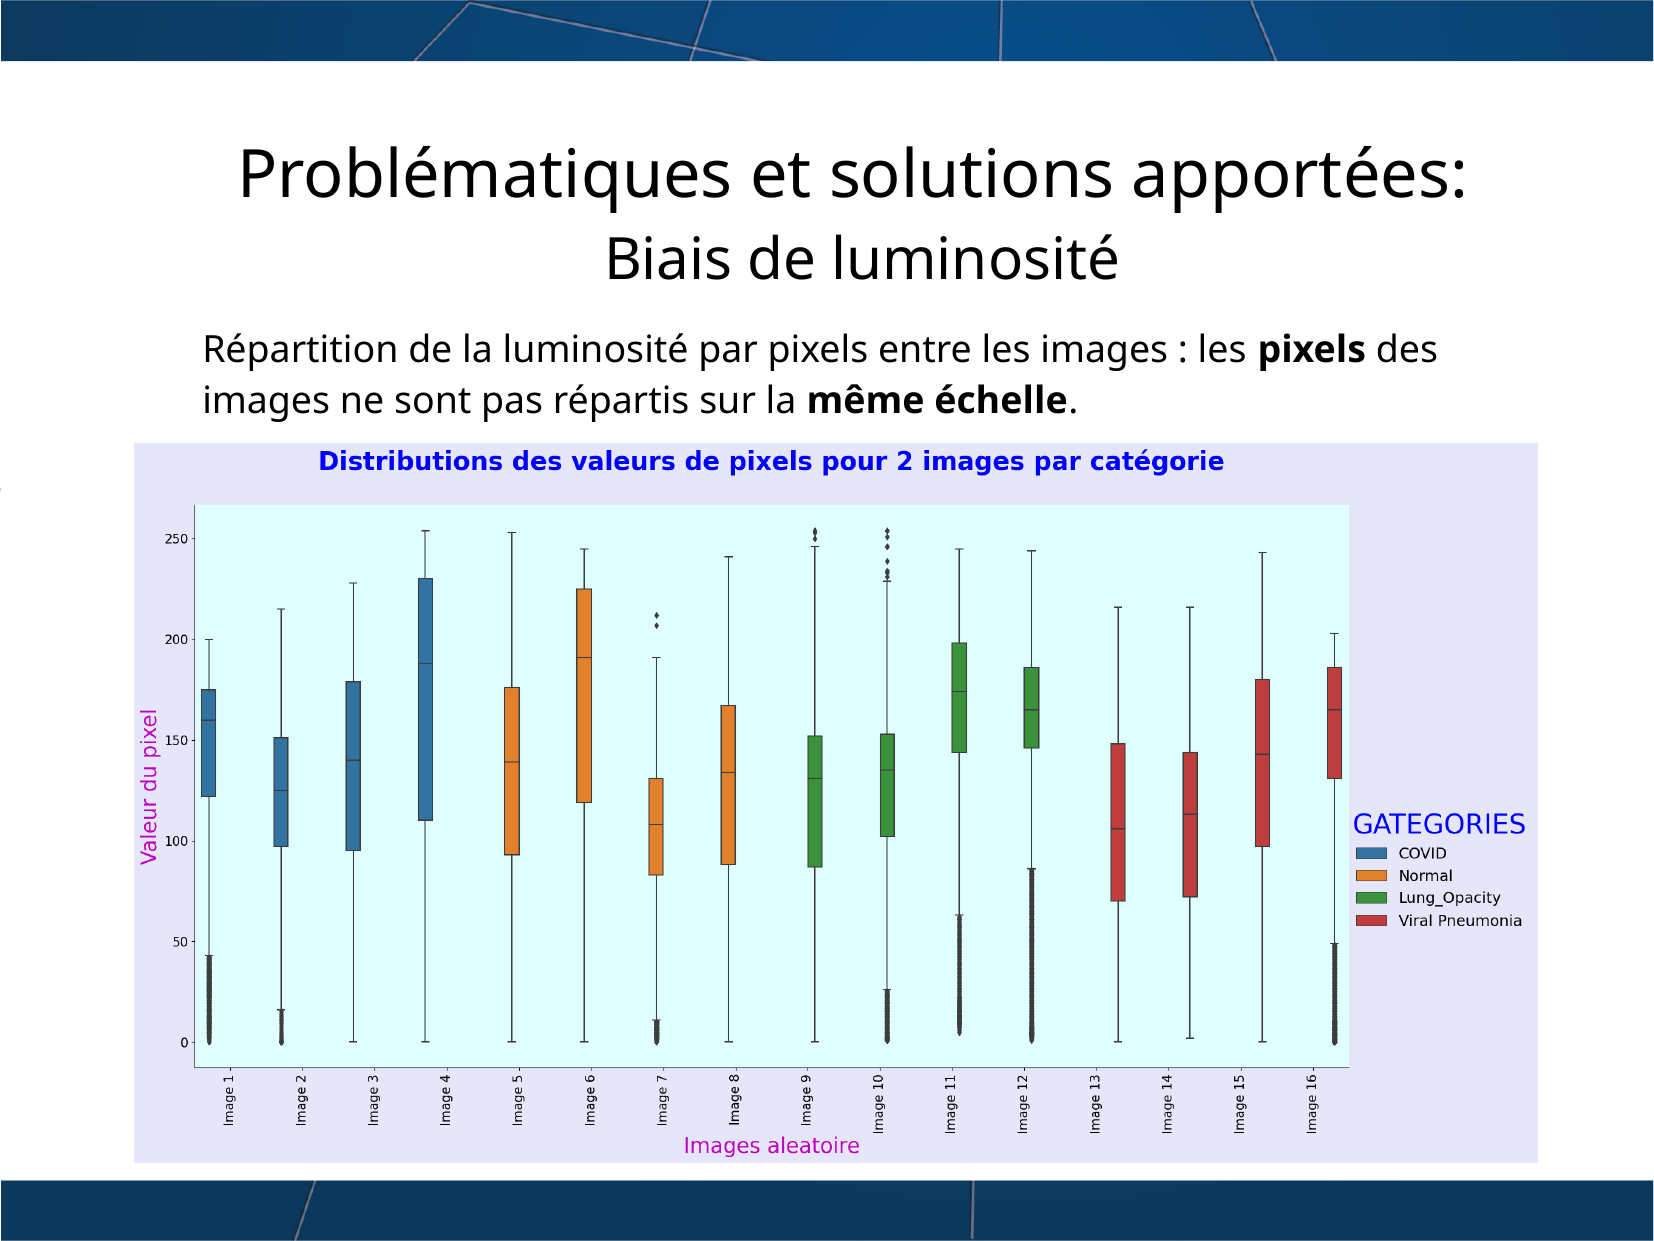

# Problématiques et solutions apportées: Biais de luminosité
Répartition de la luminosité par pixels entre les images : les pixels des images ne sont pas répartis sur la même échelle.